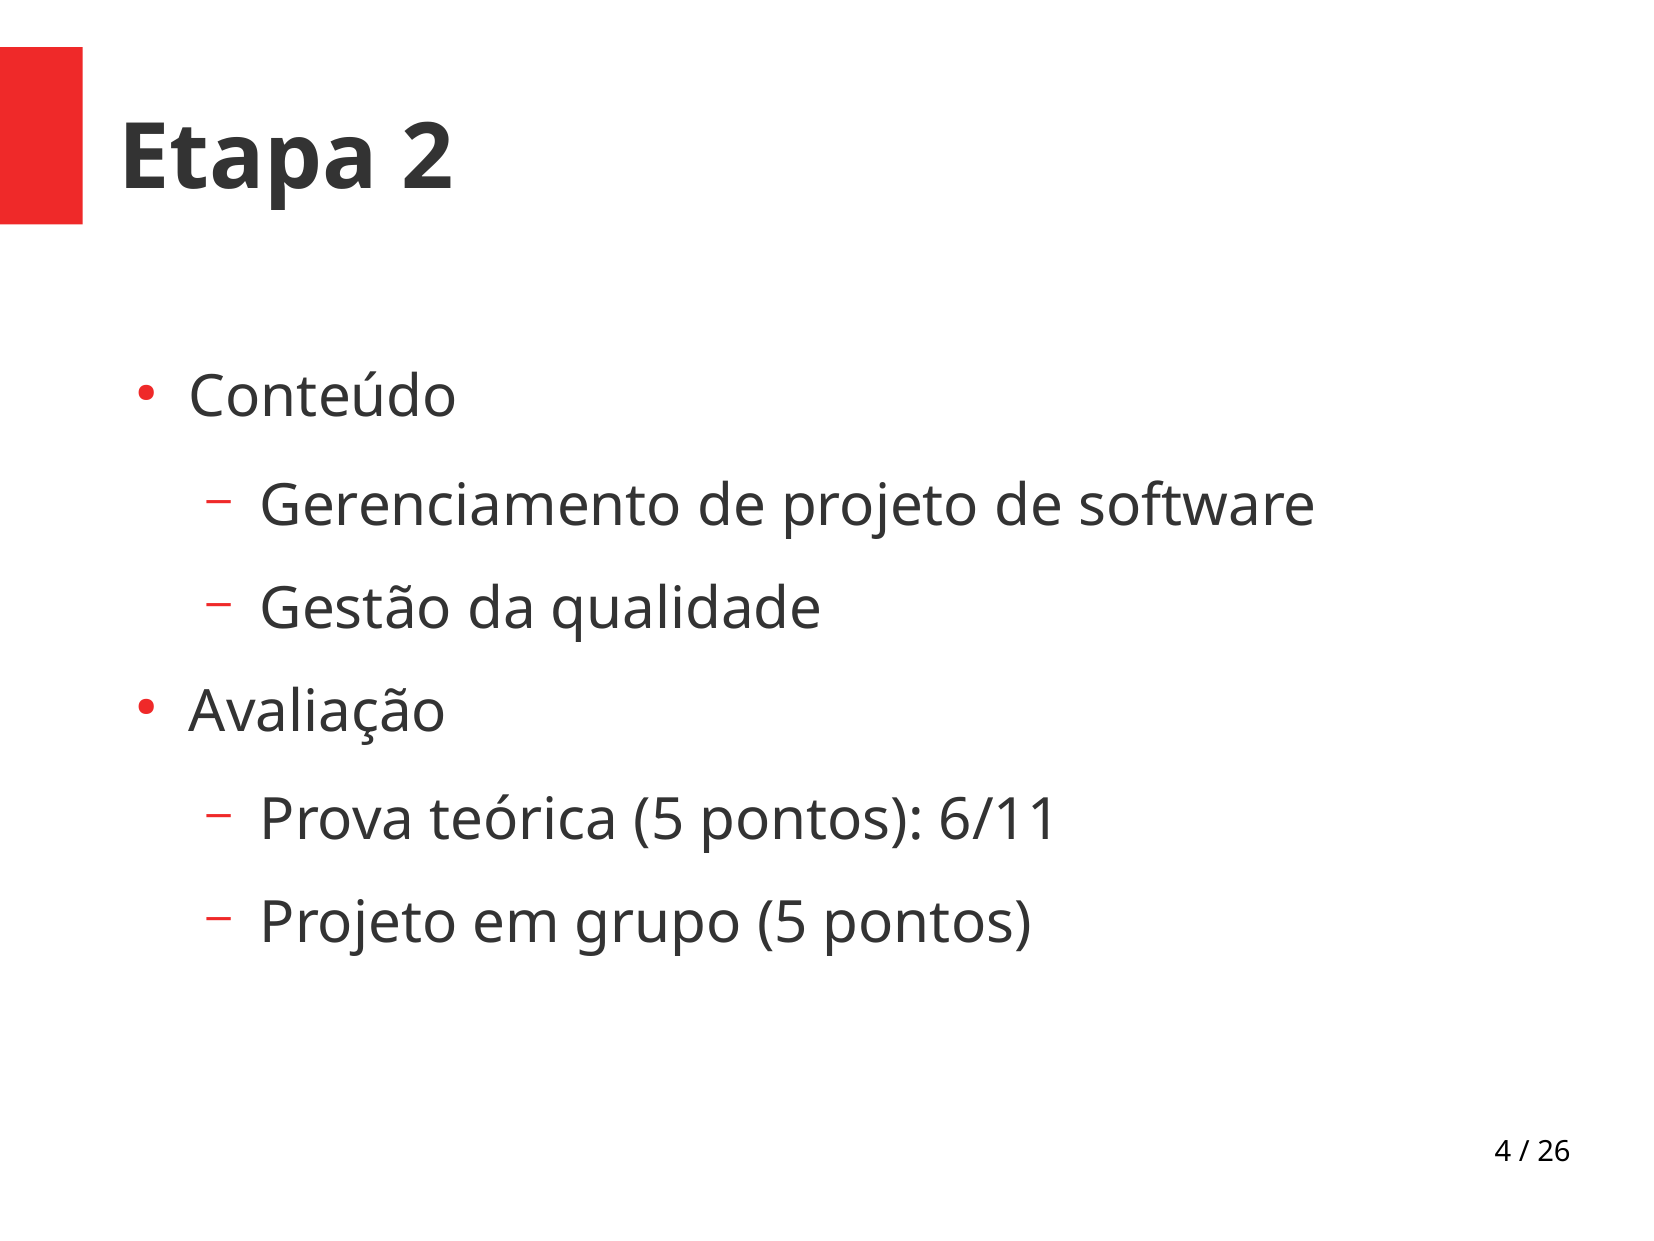

# Etapa 2
Conteúdo
Gerenciamento de projeto de software
Gestão da qualidade
Avaliação
Prova teórica (5 pontos): 6/11
Projeto em grupo (5 pontos)
4